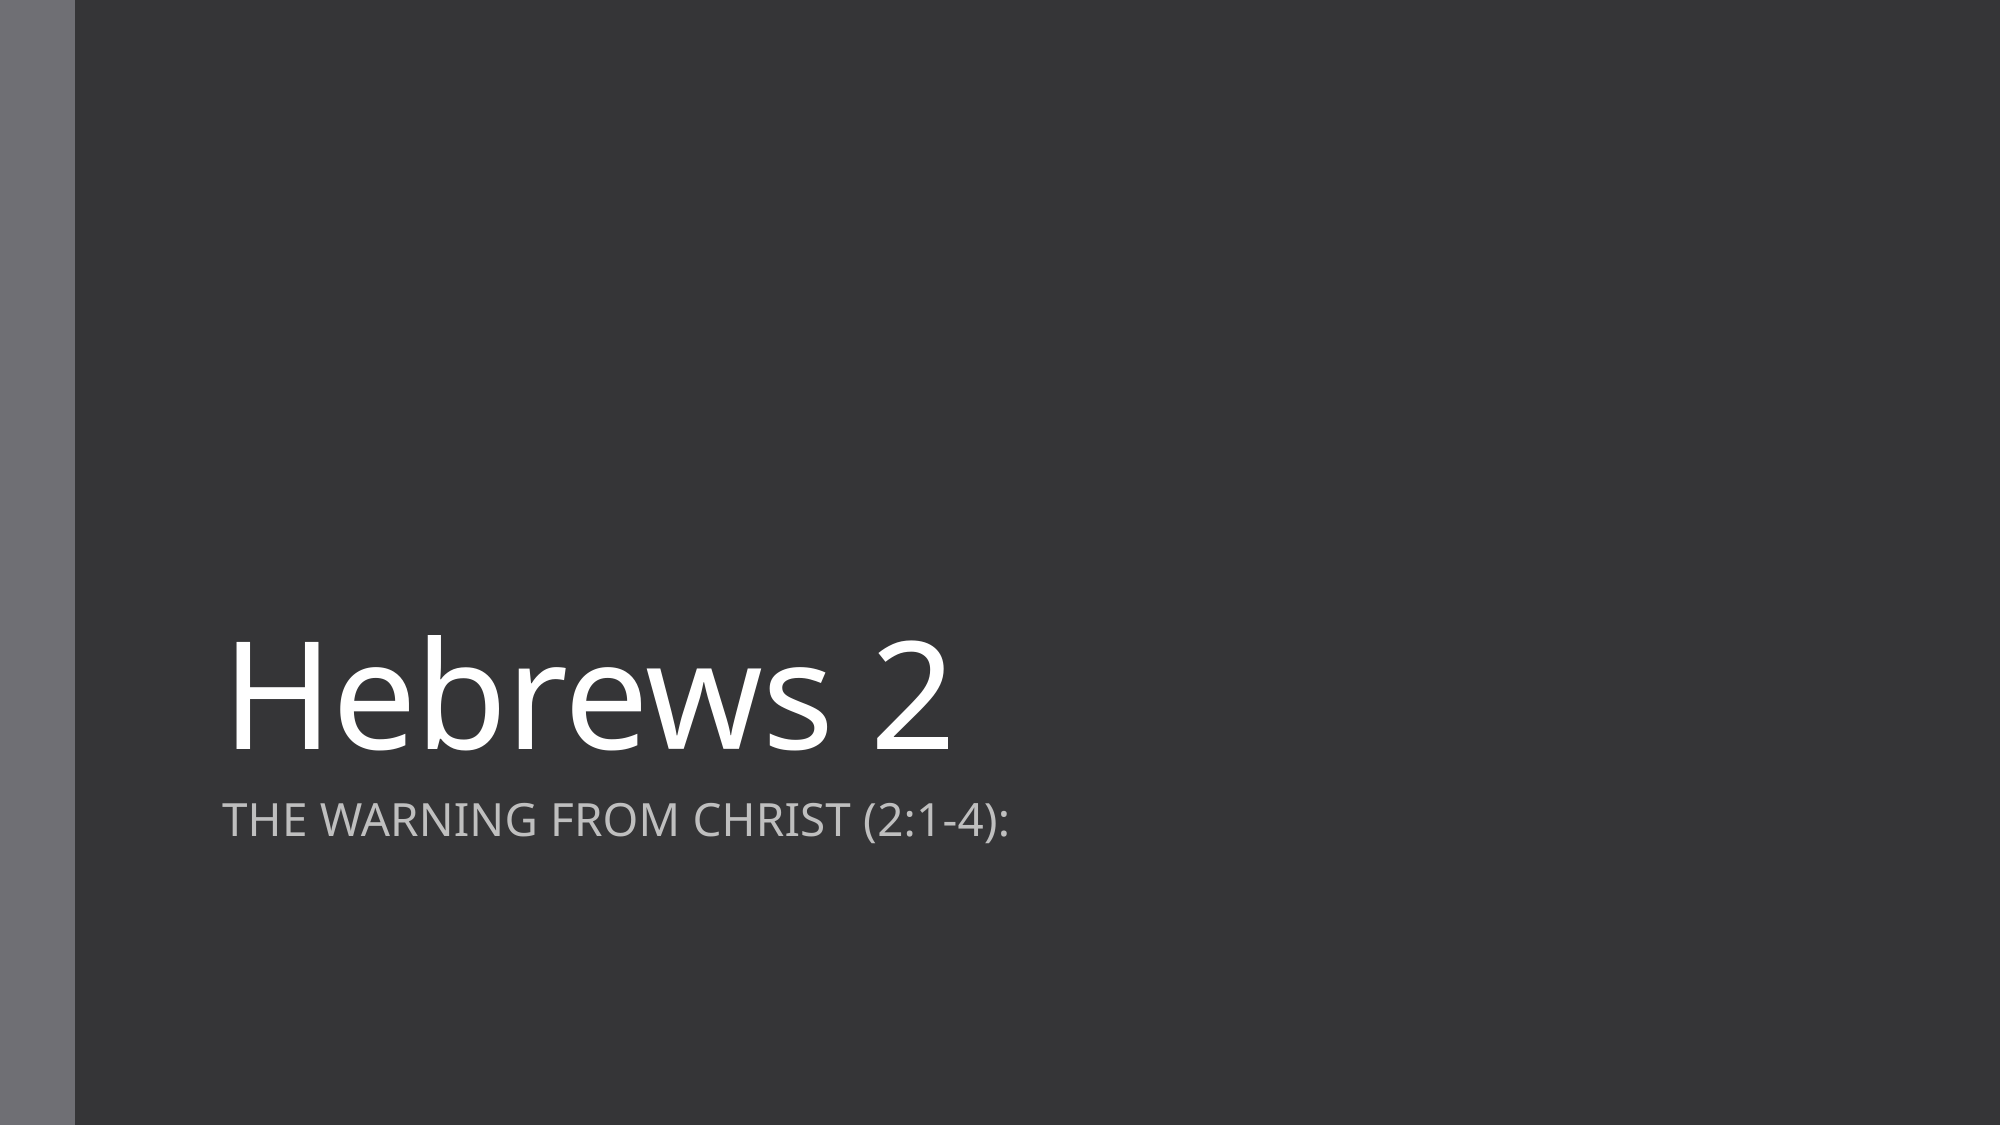

# Hebrews 2
THE WARNING FROM CHRIST (2:1-4):